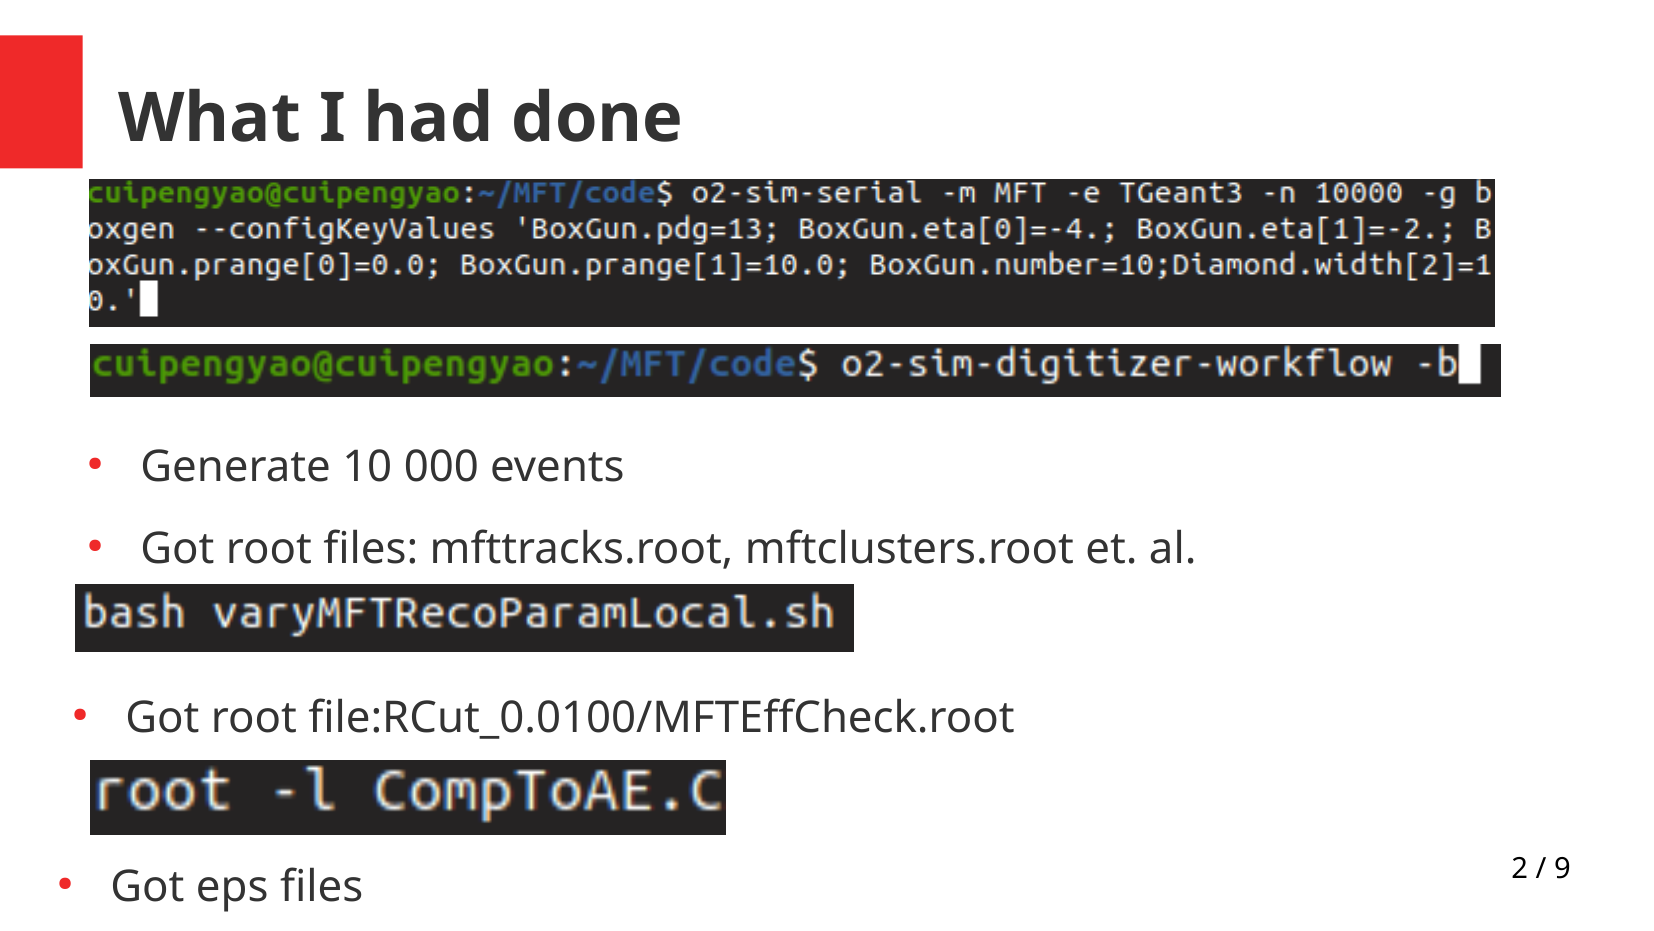

# What I had done
Generate 10 000 events
Got root files: mfttracks.root, mftclusters.root et. al.
Got root file:RCut_0.0100/MFTEffCheck.root
2
Got eps files